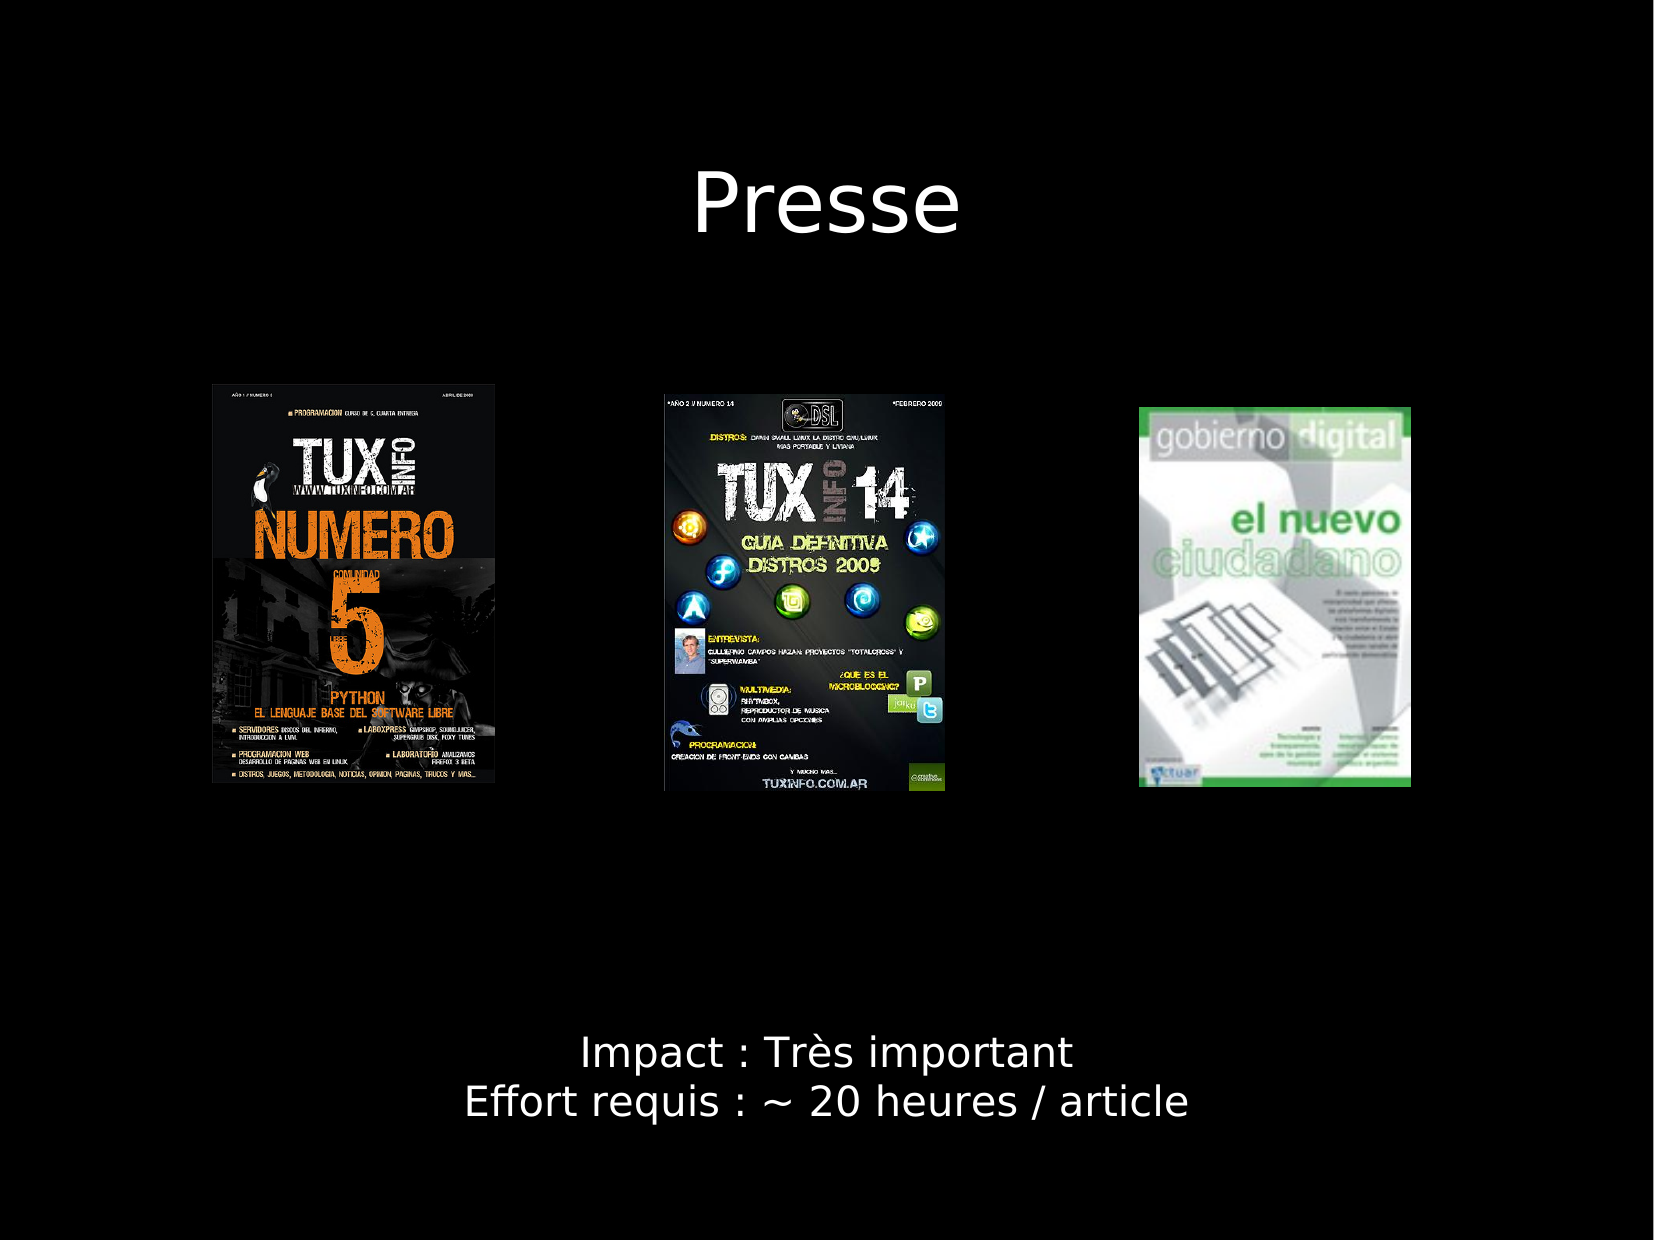

Presse
Impact : Très important
Effort requis : ~ 20 heures / article